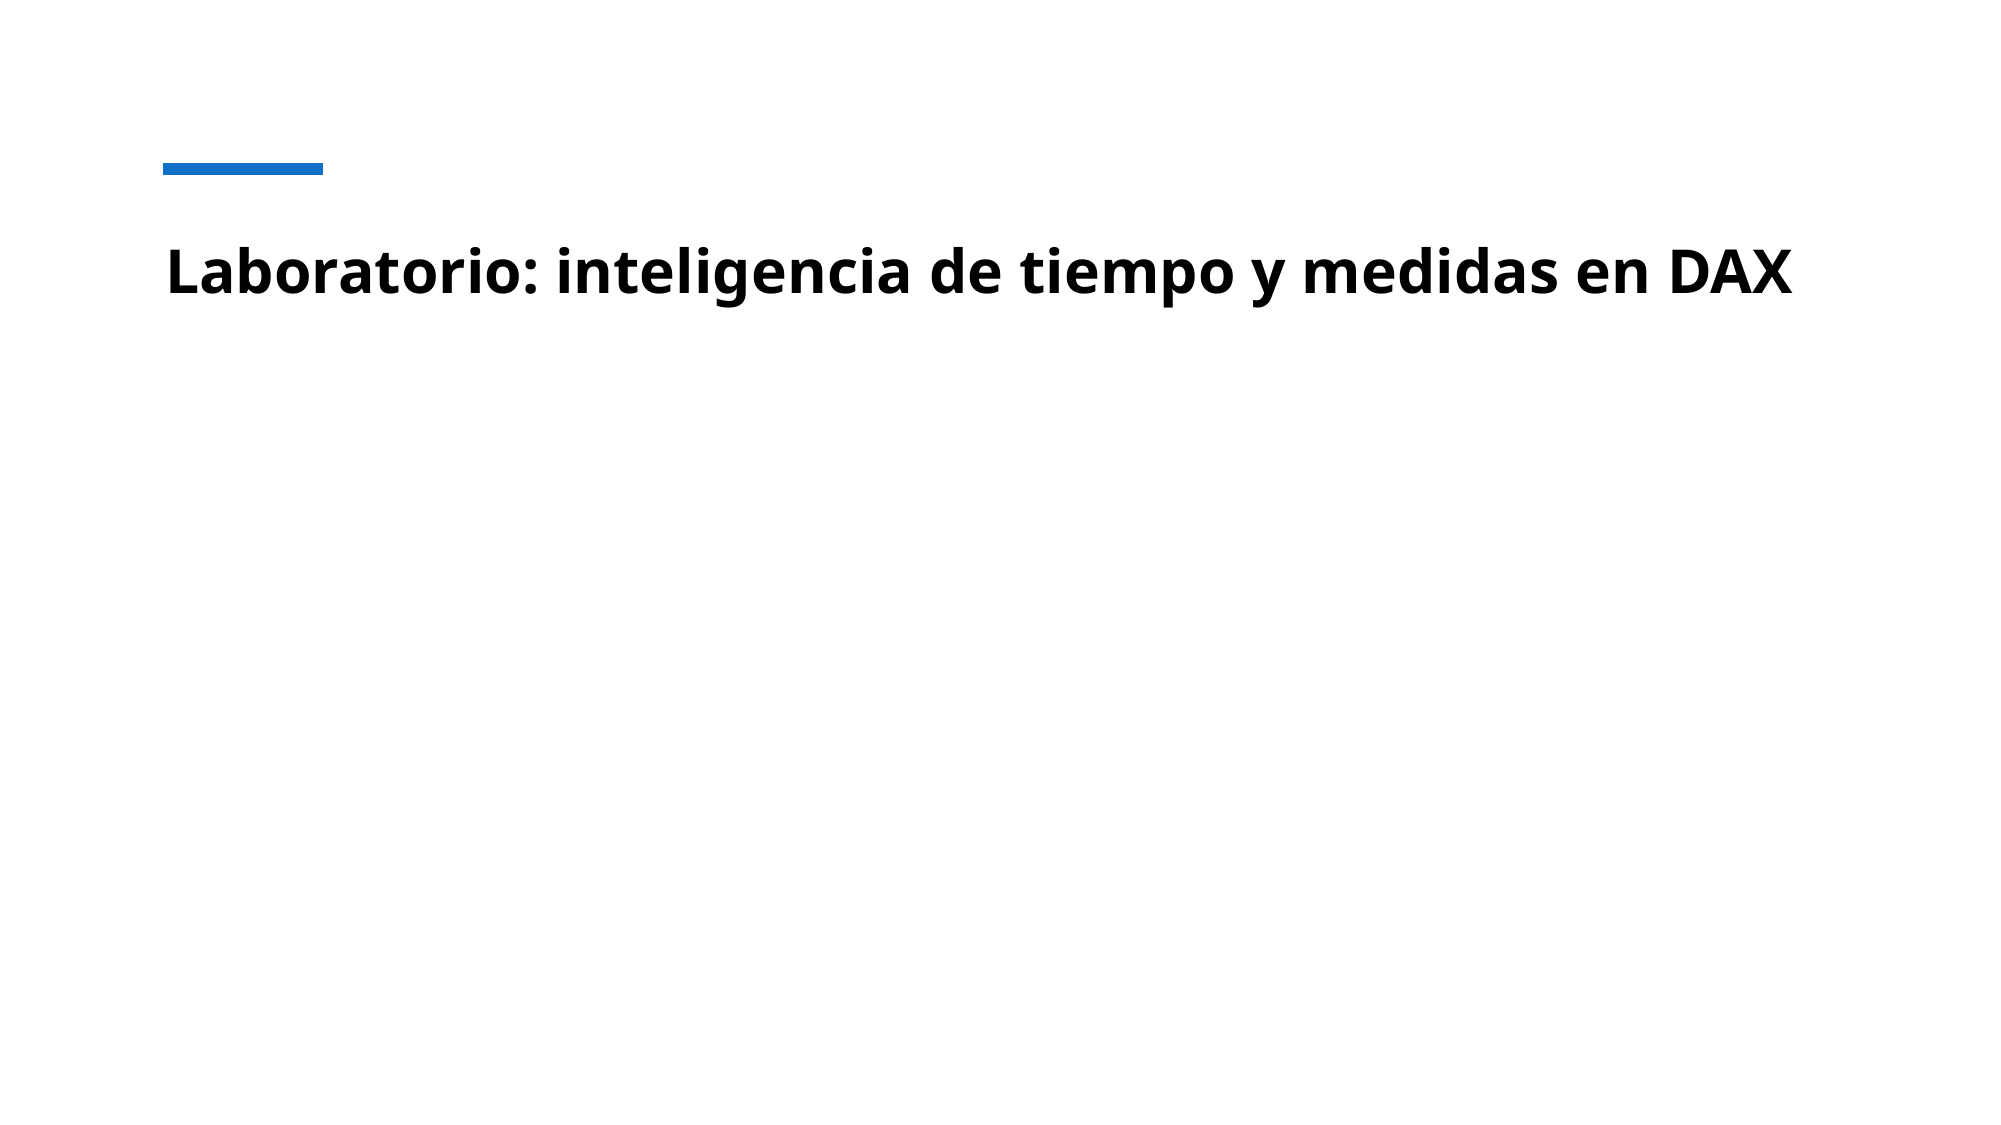

# Laboratorio: inteligencia de tiempo y medidas en DAX